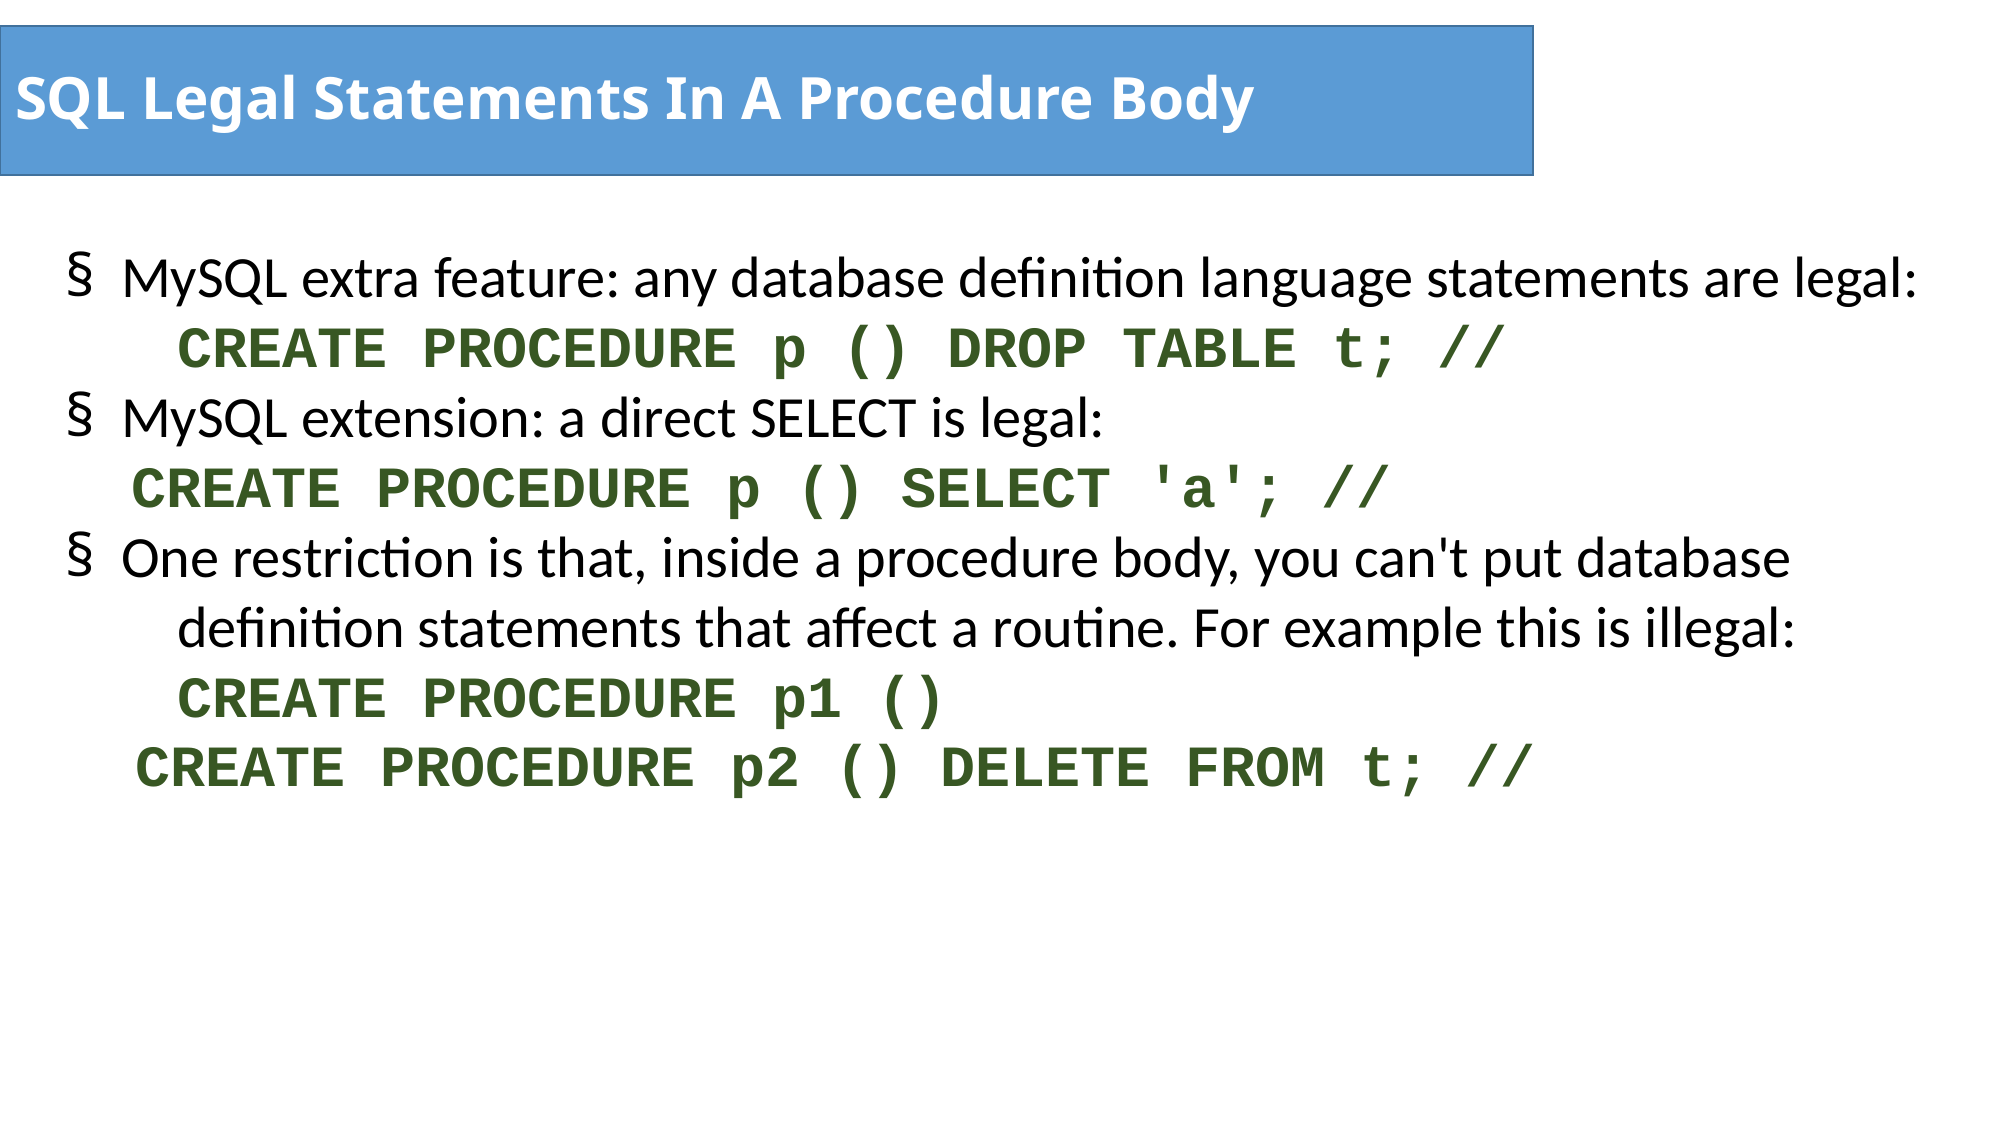

# SQL Legal Statements In A Procedure Body
MySQL extra feature: any database definition language statements are legal: CREATE PROCEDURE p () DROP TABLE t; //
MySQL extension: a direct SELECT is legal:
 CREATE PROCEDURE p () SELECT 'a'; //
One restriction is that, inside a procedure body, you can't put database­definition statements that affect a routine. For example this is illegal: CREATE PROCEDURE p1 ()
 CREATE PROCEDURE p2 () DELETE FROM t; //